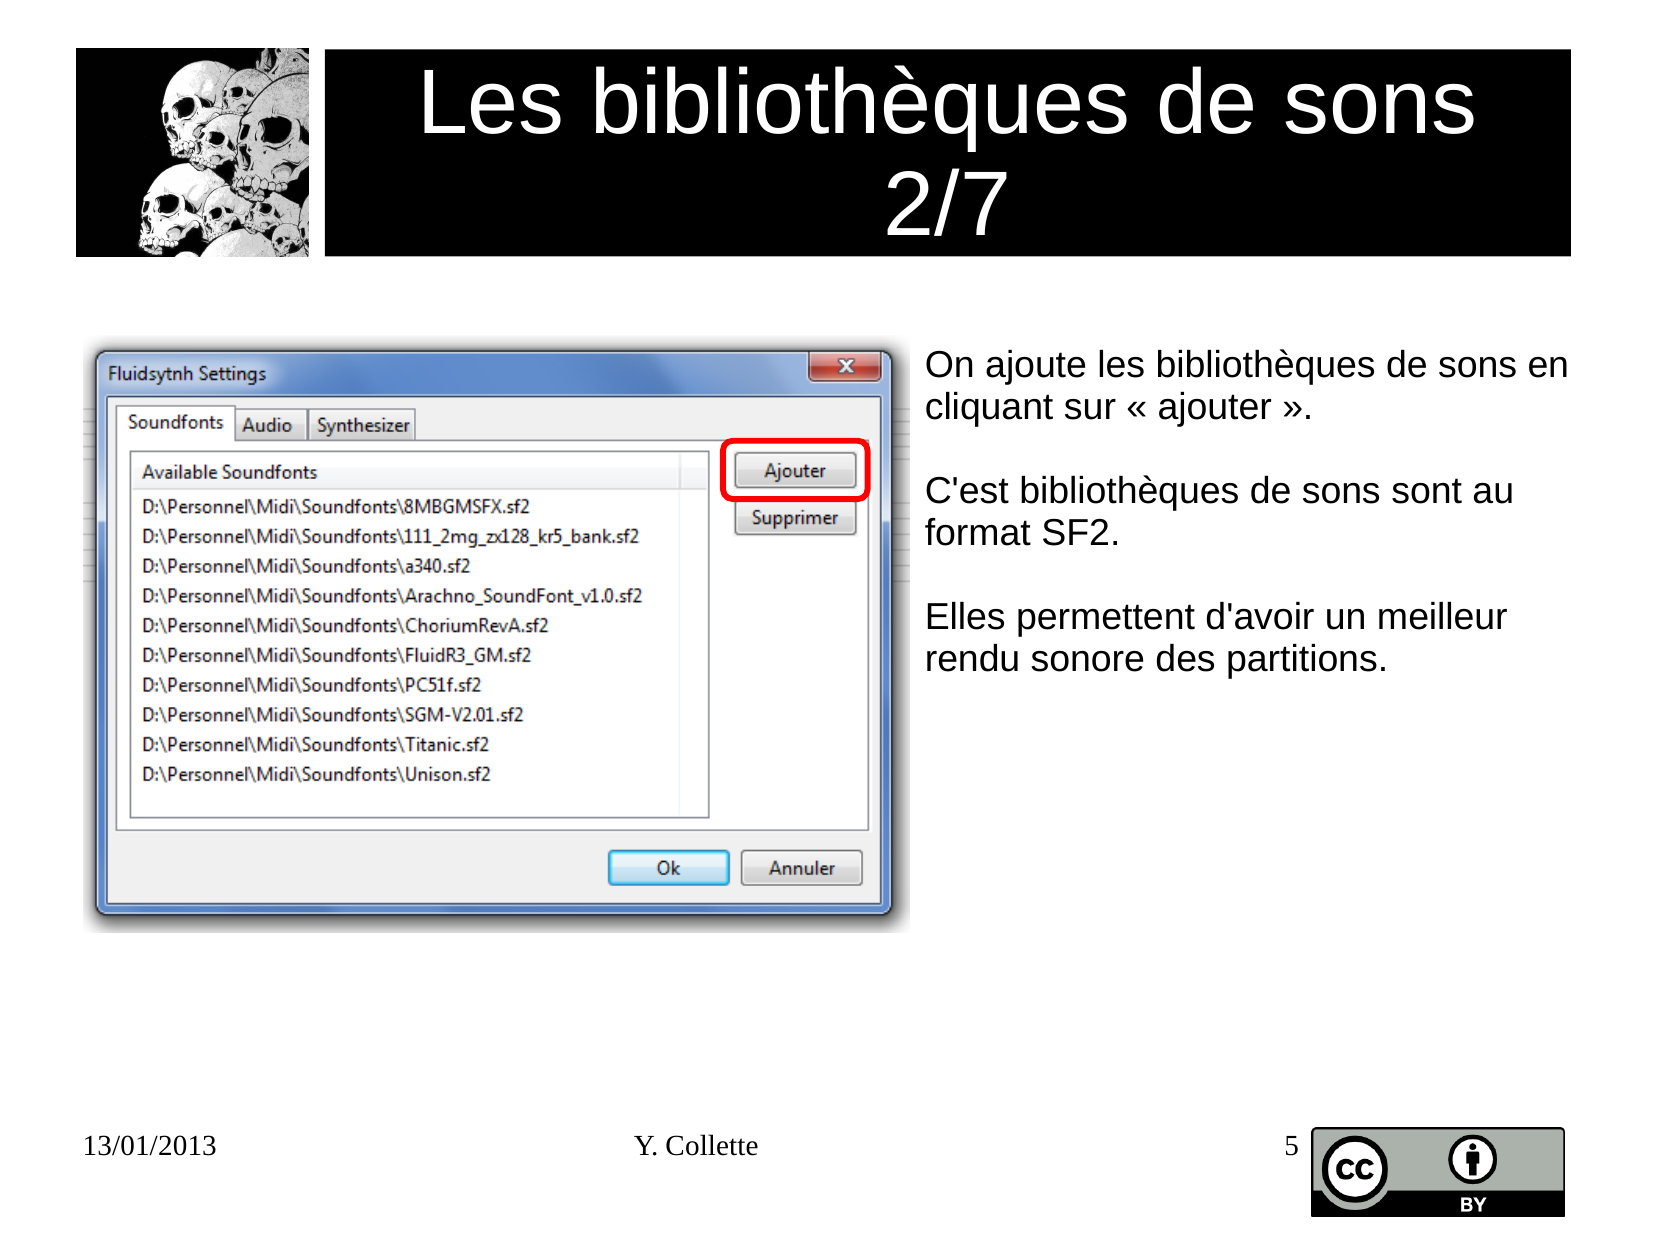

# Les bibliothèques de sons 2/7
On ajoute les bibliothèques de sons en cliquant sur « ajouter ».
C'est bibliothèques de sons sont au format SF2.
Elles permettent d'avoir un meilleur rendu sonore des partitions.
Y. Collette
5